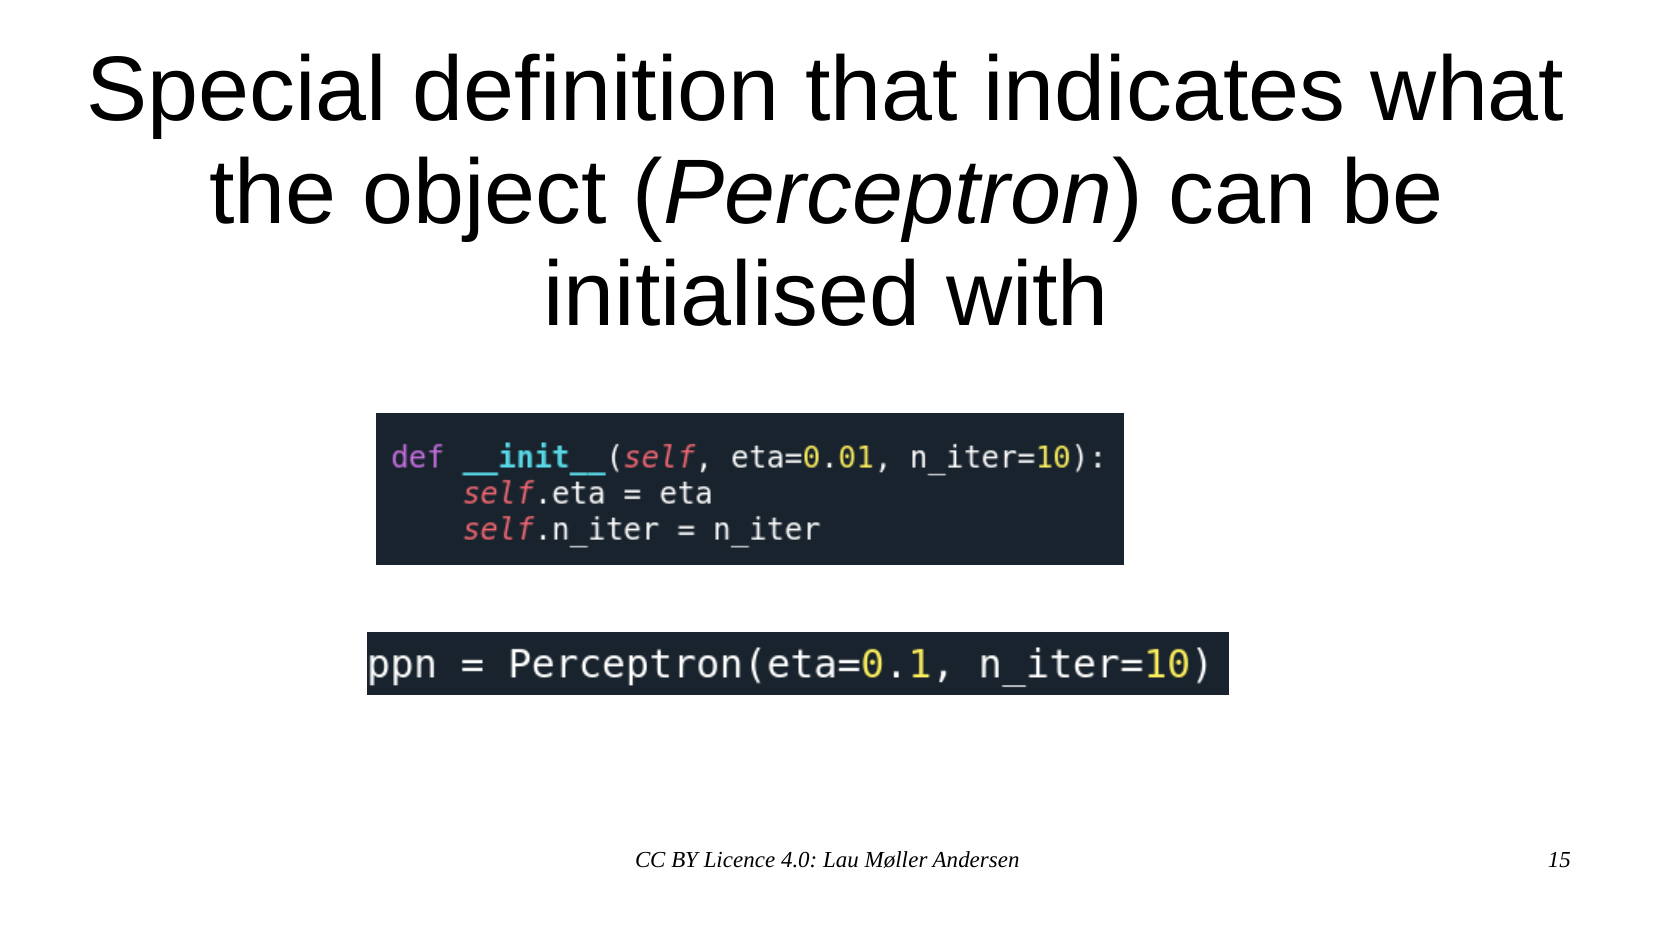

# Special definition that indicates what the object (Perceptron) can be initialised with
CC BY Licence 4.0: Lau Møller Andersen
15